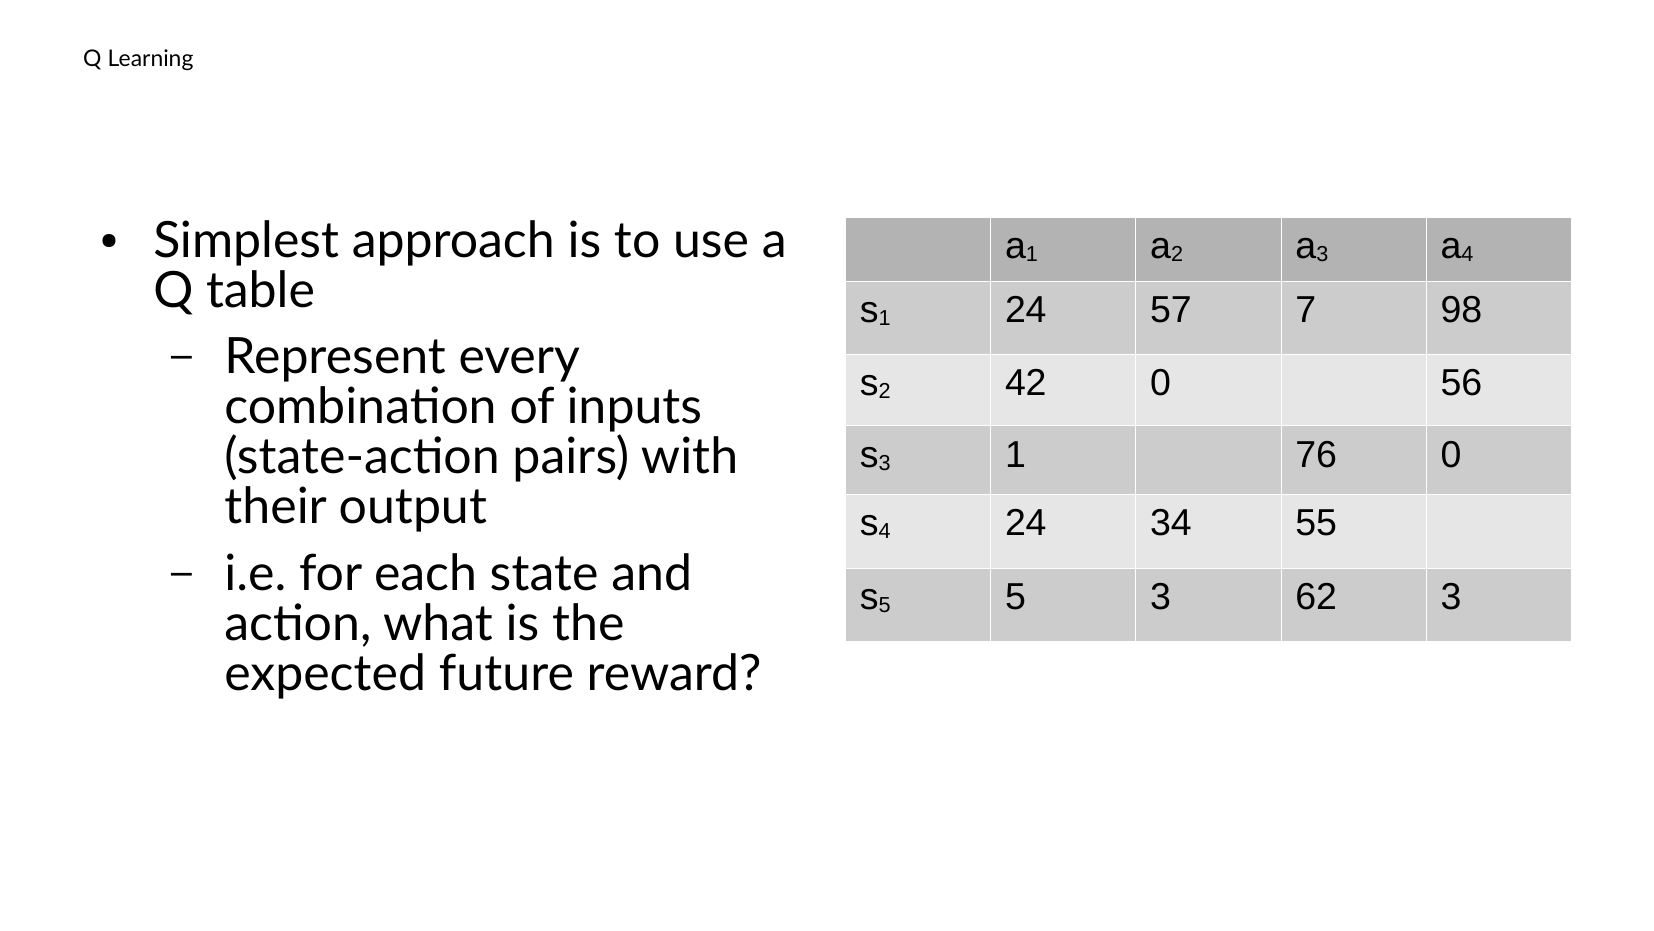

# Q Learning
Simplest approach is to use a Q table
Represent every combination of inputs (state-action pairs) with their output
i.e. for each state and action, what is the expected future reward?
| | a1 | a2 | a3 | a4 |
| --- | --- | --- | --- | --- |
| s1 | 24 | 57 | 7 | 98 |
| s2 | 42 | 0 | | 56 |
| s3 | 1 | | 76 | 0 |
| s4 | 24 | 34 | 55 | |
| s5 | 5 | 3 | 62 | 3 |